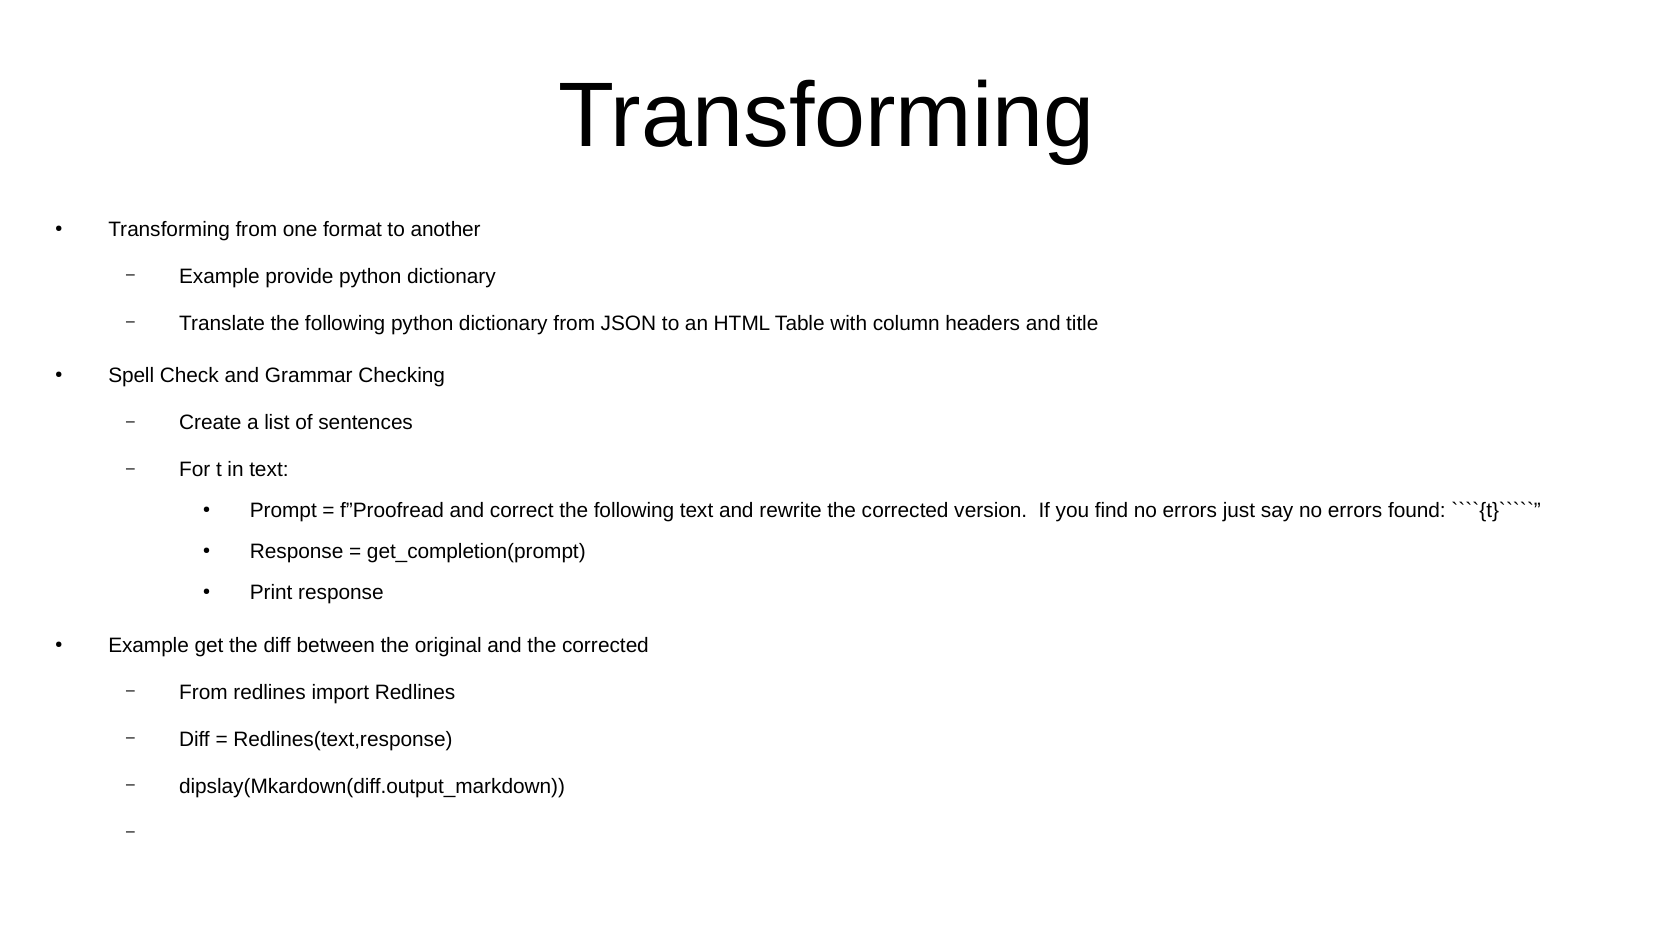

# Transforming
Transforming from one format to another
Example provide python dictionary
Translate the following python dictionary from JSON to an HTML Table with column headers and title
Spell Check and Grammar Checking
Create a list of sentences
For t in text:
Prompt = f”Proofread and correct the following text and rewrite the corrected version. If you find no errors just say no errors found: ````{t}`````”
Response = get_completion(prompt)
Print response
Example get the diff between the original and the corrected
From redlines import Redlines
Diff = Redlines(text,response)
dipslay(Mkardown(diff.output_markdown))